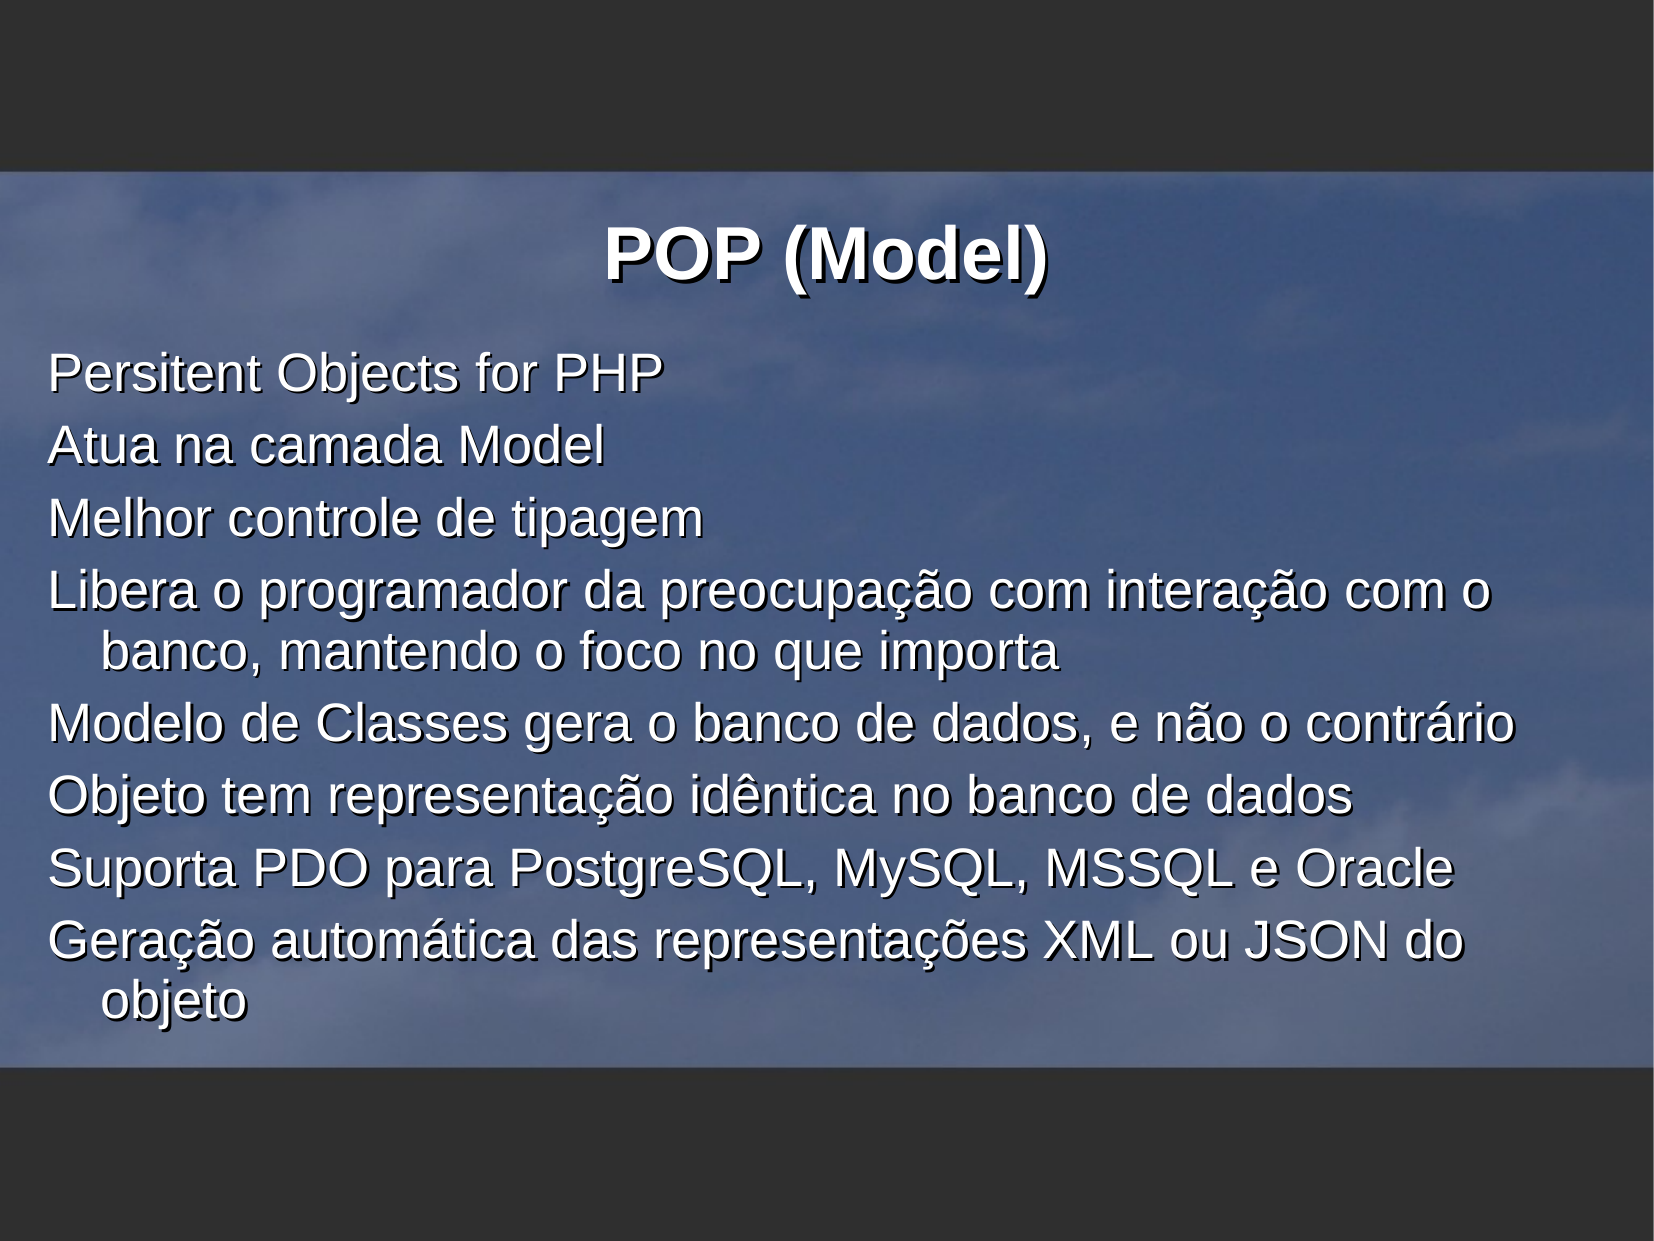

# POP (Model)
Persitent Objects for PHP
Atua na camada Model
Melhor controle de tipagem
Libera o programador da preocupação com interação com o banco, mantendo o foco no que importa
Modelo de Classes gera o banco de dados, e não o contrário
Objeto tem representação idêntica no banco de dados
Suporta PDO para PostgreSQL, MySQL, MSSQL e Oracle
Geração automática das representações XML ou JSON do objeto